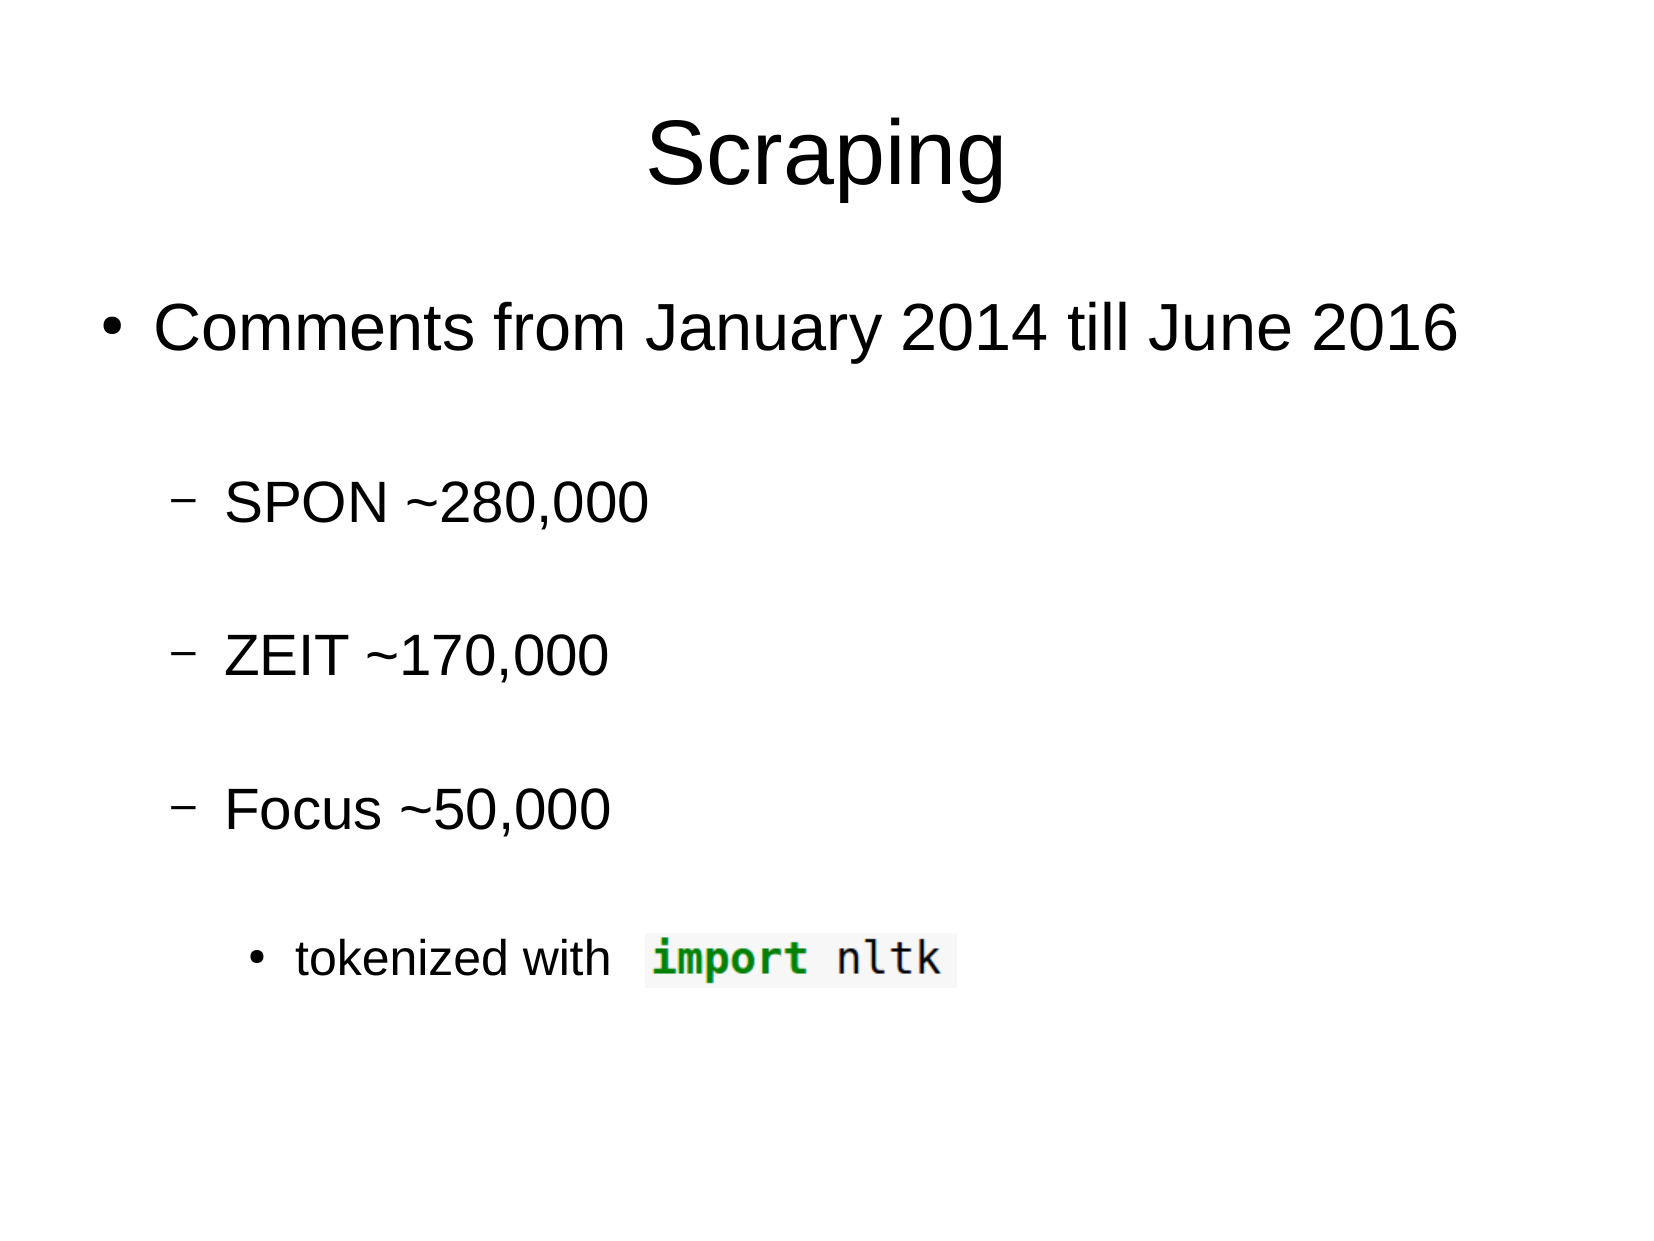

# Scraping
Comments from January 2014 till June 2016
SPON ~280,000
ZEIT ~170,000
Focus ~50,000
tokenized with